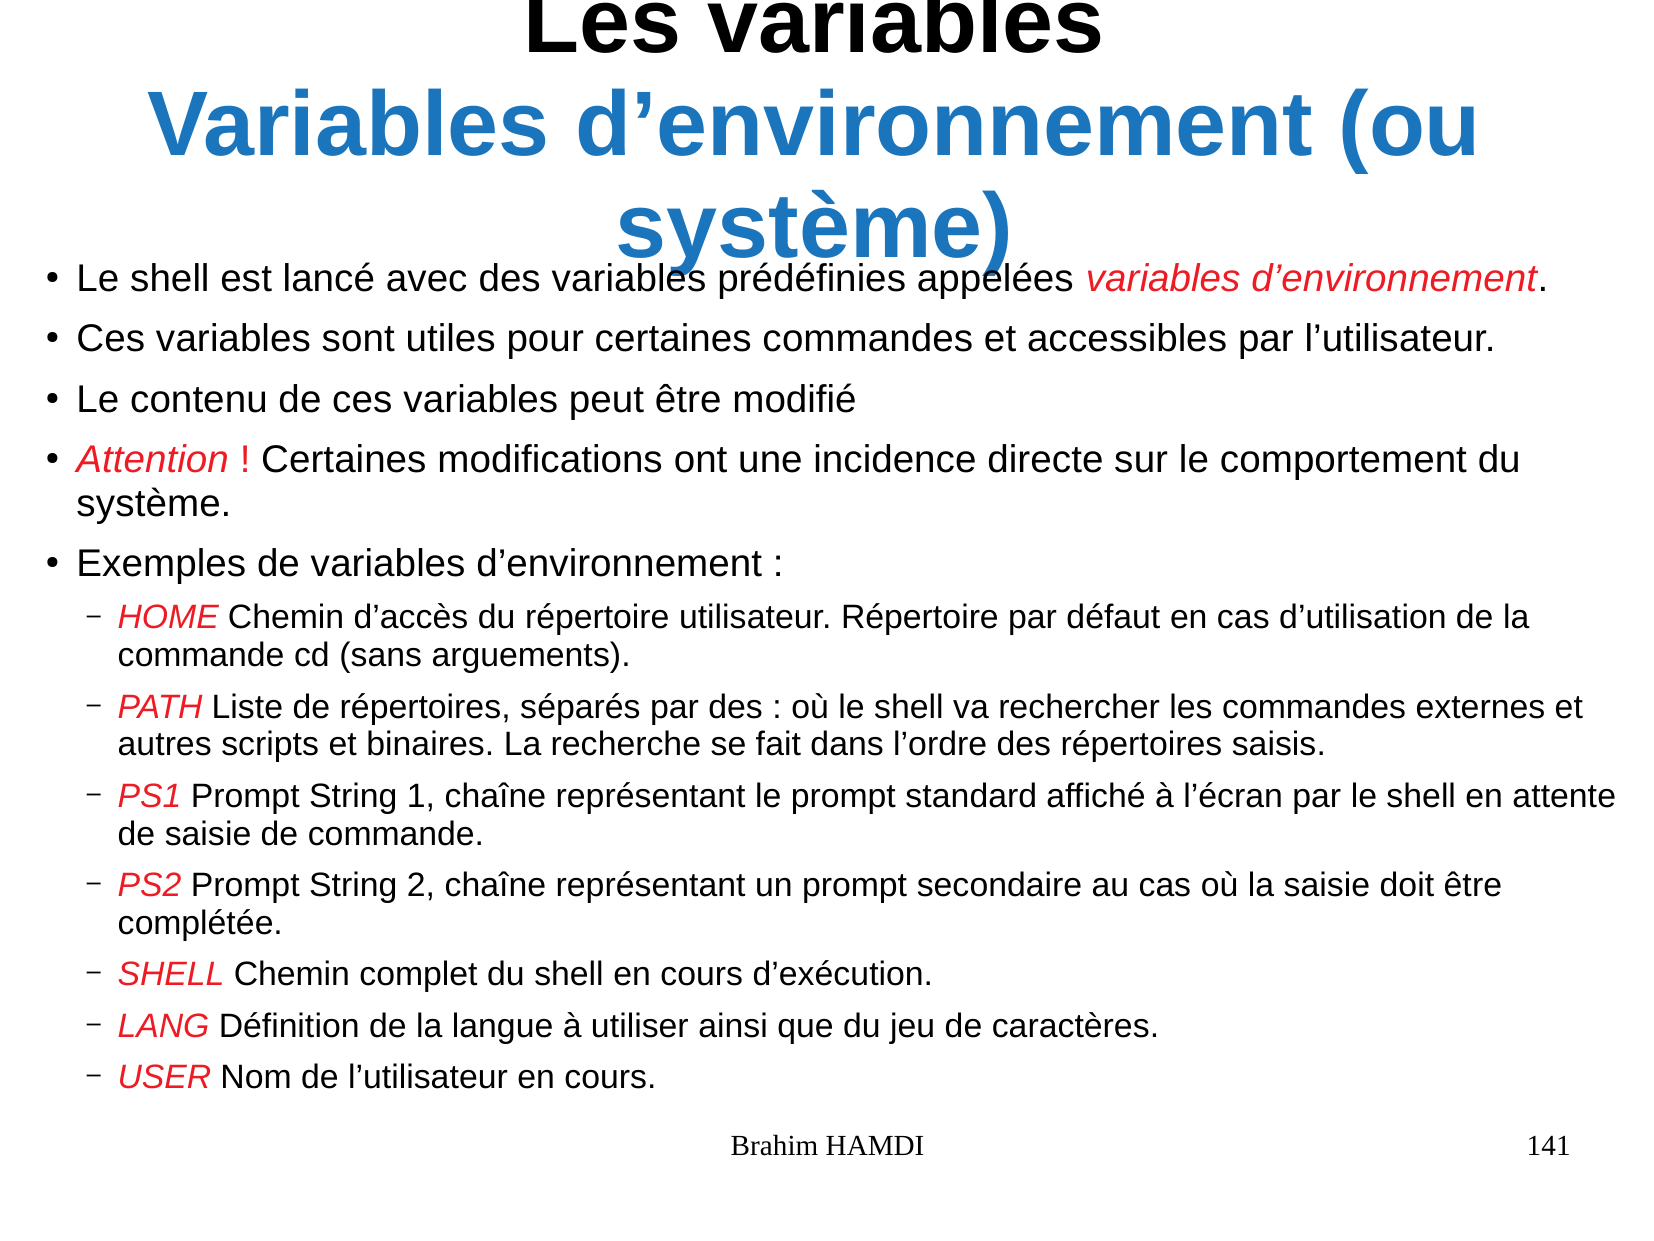

# Les variables Variables d’environnement (ou système)
Le shell est lancé avec des variables prédéfinies appelées variables d’environnement.
Ces variables sont utiles pour certaines commandes et accessibles par l’utilisateur.
Le contenu de ces variables peut être modifié
Attention ! Certaines modifications ont une incidence directe sur le comportement du système.
Exemples de variables d’environnement :
HOME Chemin d’accès du répertoire utilisateur. Répertoire par défaut en cas d’utilisation de la commande cd (sans arguements).
PATH Liste de répertoires, séparés par des : où le shell va rechercher les commandes externes et autres scripts et binaires. La recherche se fait dans l’ordre des répertoires saisis.
PS1 Prompt String 1, chaîne représentant le prompt standard affiché à l’écran par le shell en attente de saisie de commande.
PS2 Prompt String 2, chaîne représentant un prompt secondaire au cas où la saisie doit être complétée.
SHELL Chemin complet du shell en cours d’exécution.
LANG Définition de la langue à utiliser ainsi que du jeu de caractères.
USER Nom de l’utilisateur en cours.
Brahim HAMDI
141